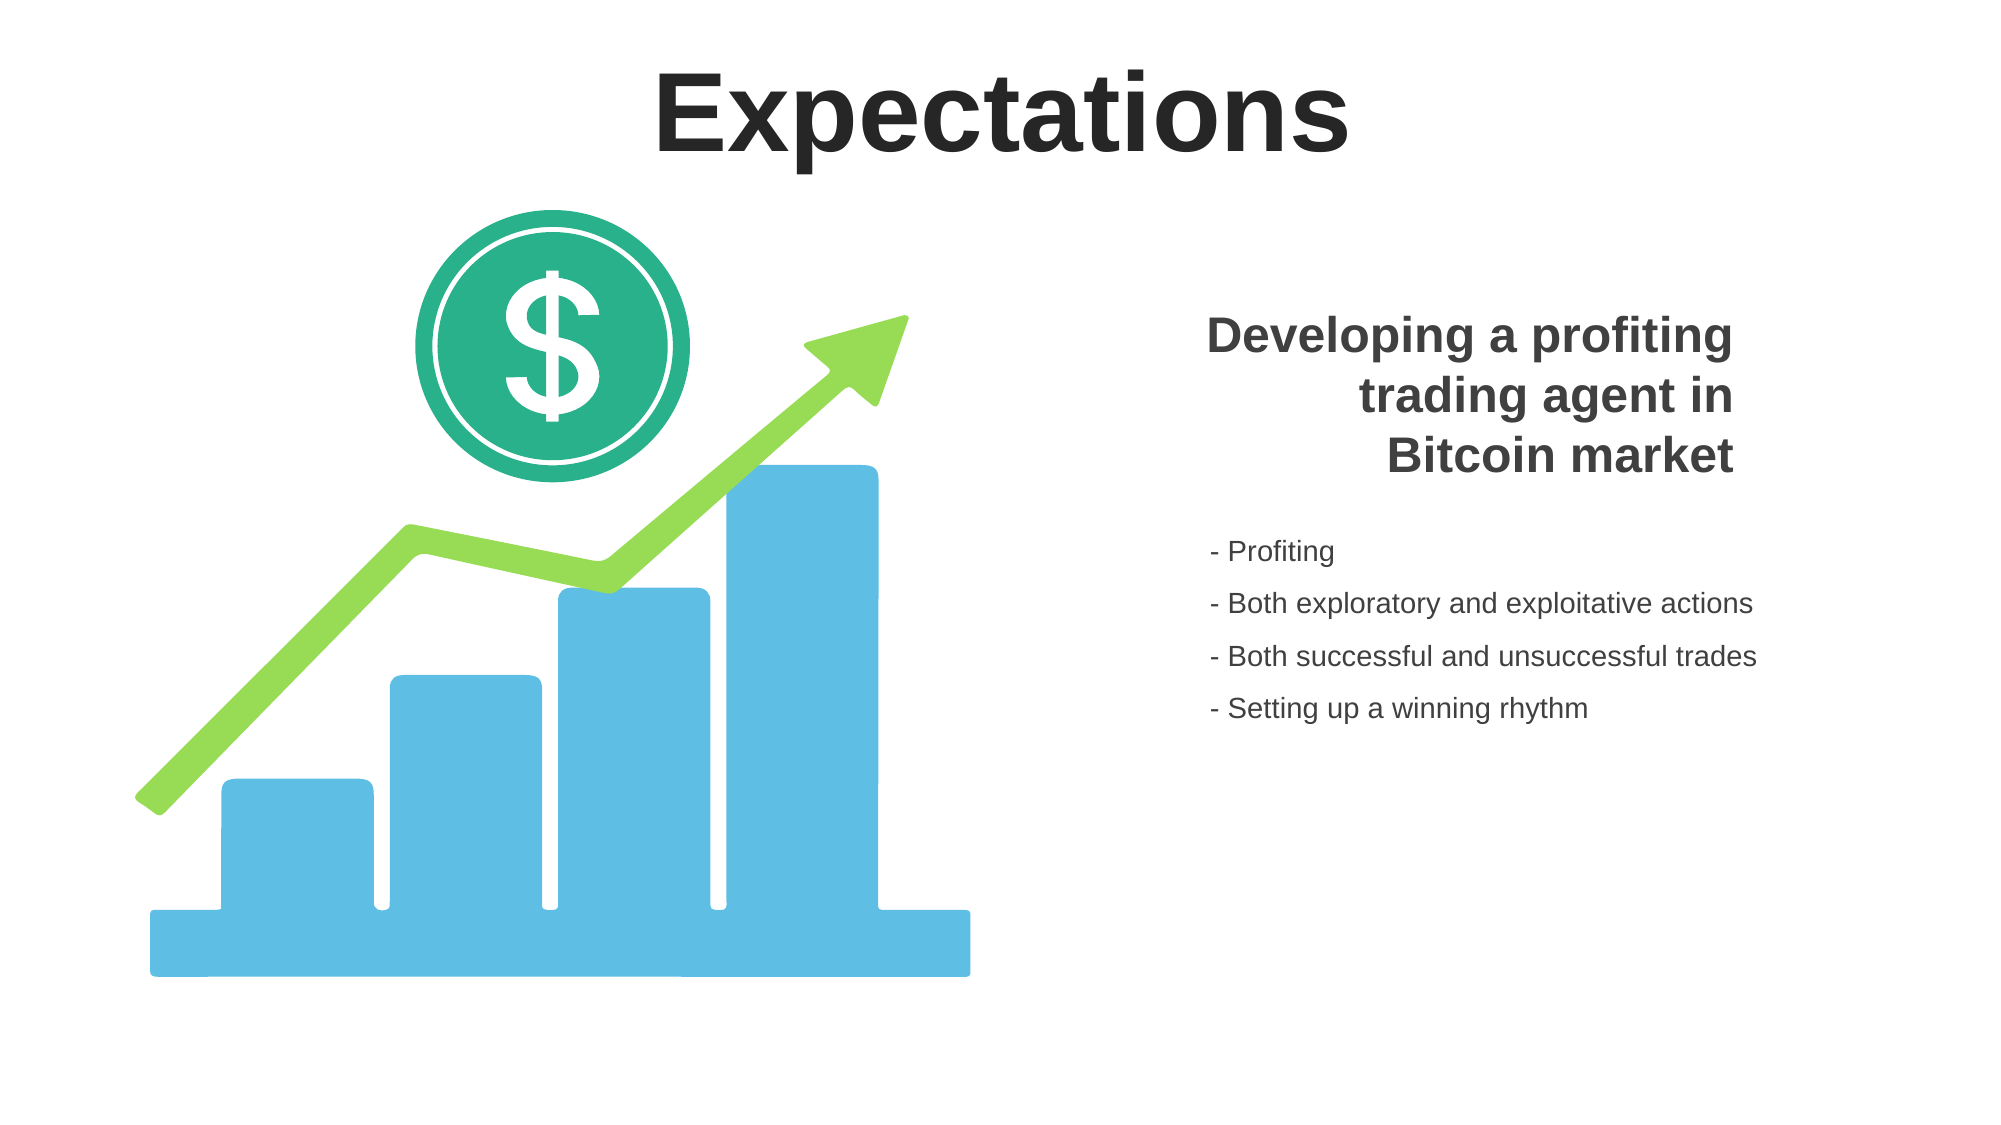

# Expectations
Developing a profiting trading agent in Bitcoin market
- Profiting
- Both exploratory and exploitative actions
- Both successful and unsuccessful trades
- Setting up a winning rhythm